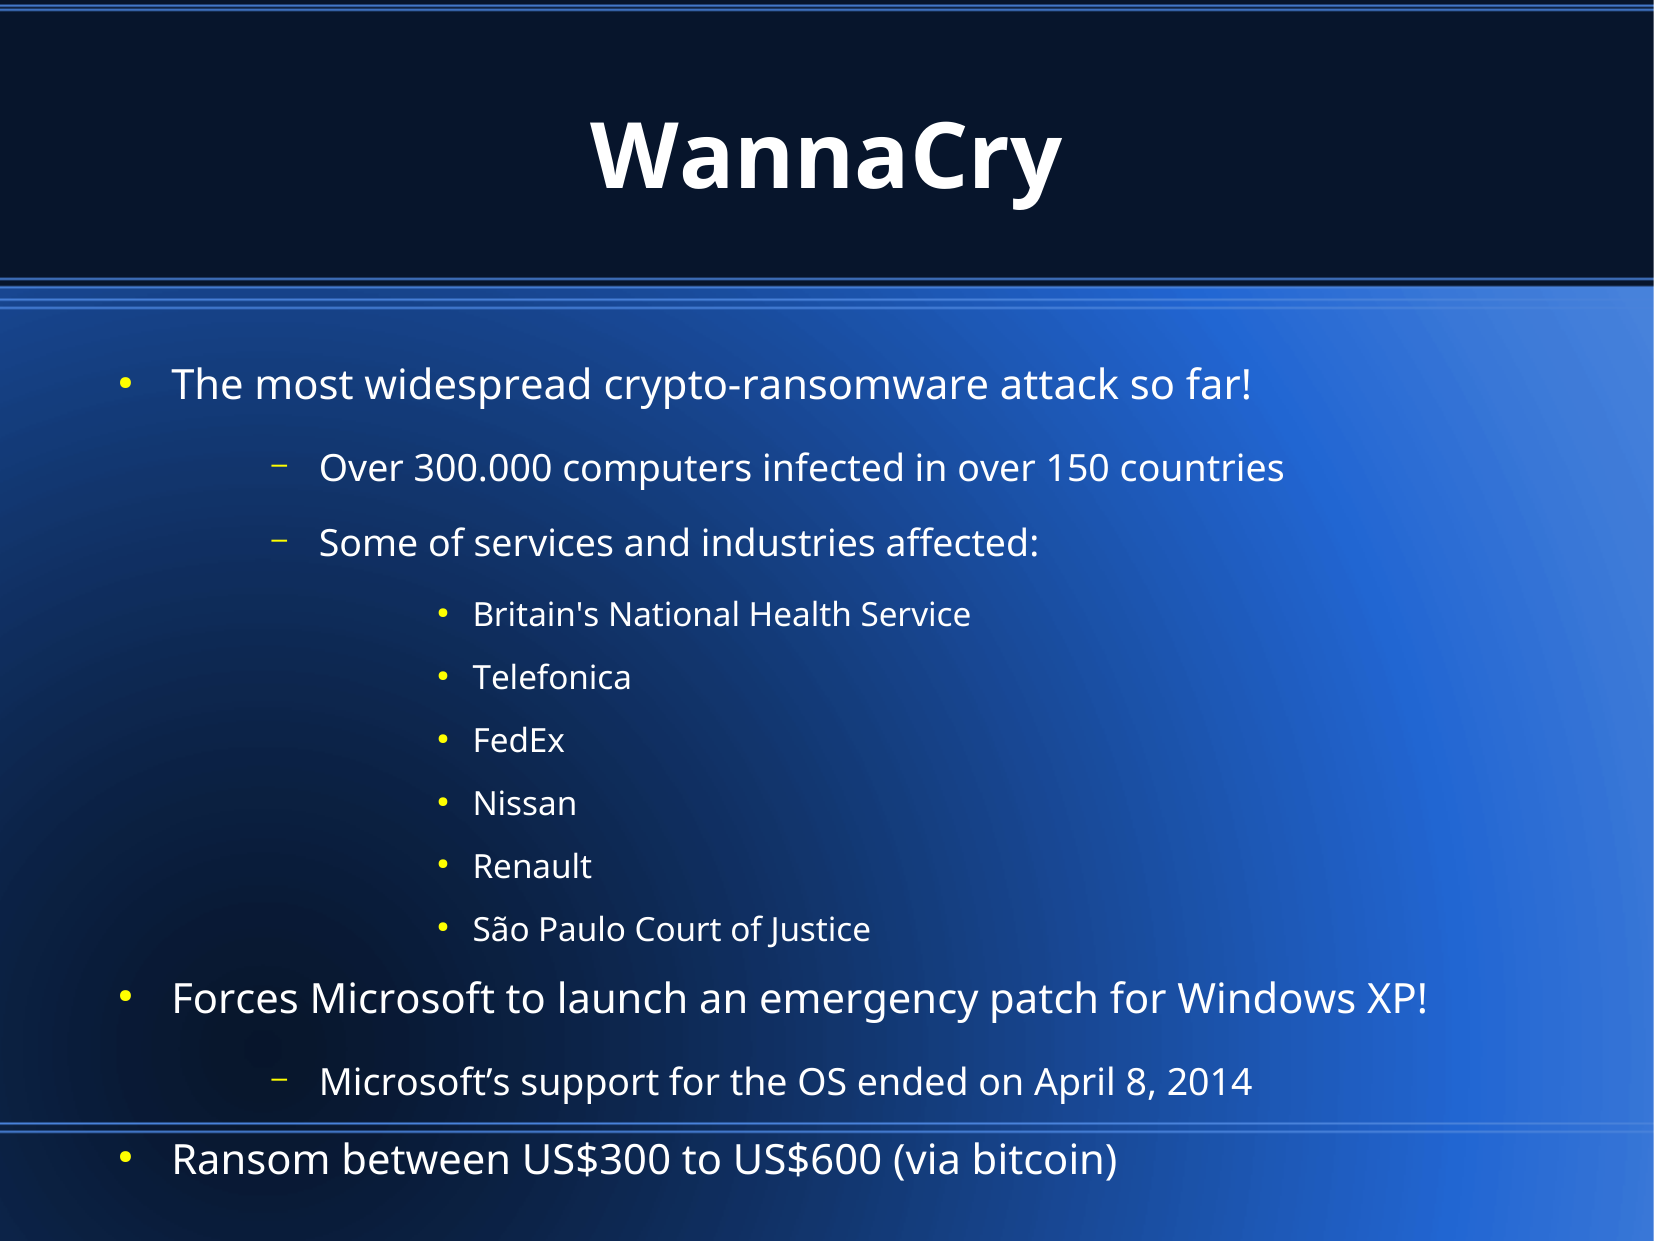

# WannaCry
The most widespread crypto-ransomware attack so far!
Over 300.000 computers infected in over 150 countries
Some of services and industries affected:
Britain's National Health Service
Telefonica
FedEx
Nissan
Renault
São Paulo Court of Justice
Forces Microsoft to launch an emergency patch for Windows XP!
Microsoft’s support for the OS ended on April 8, 2014
Ransom between US$300 to US$600 (via bitcoin)